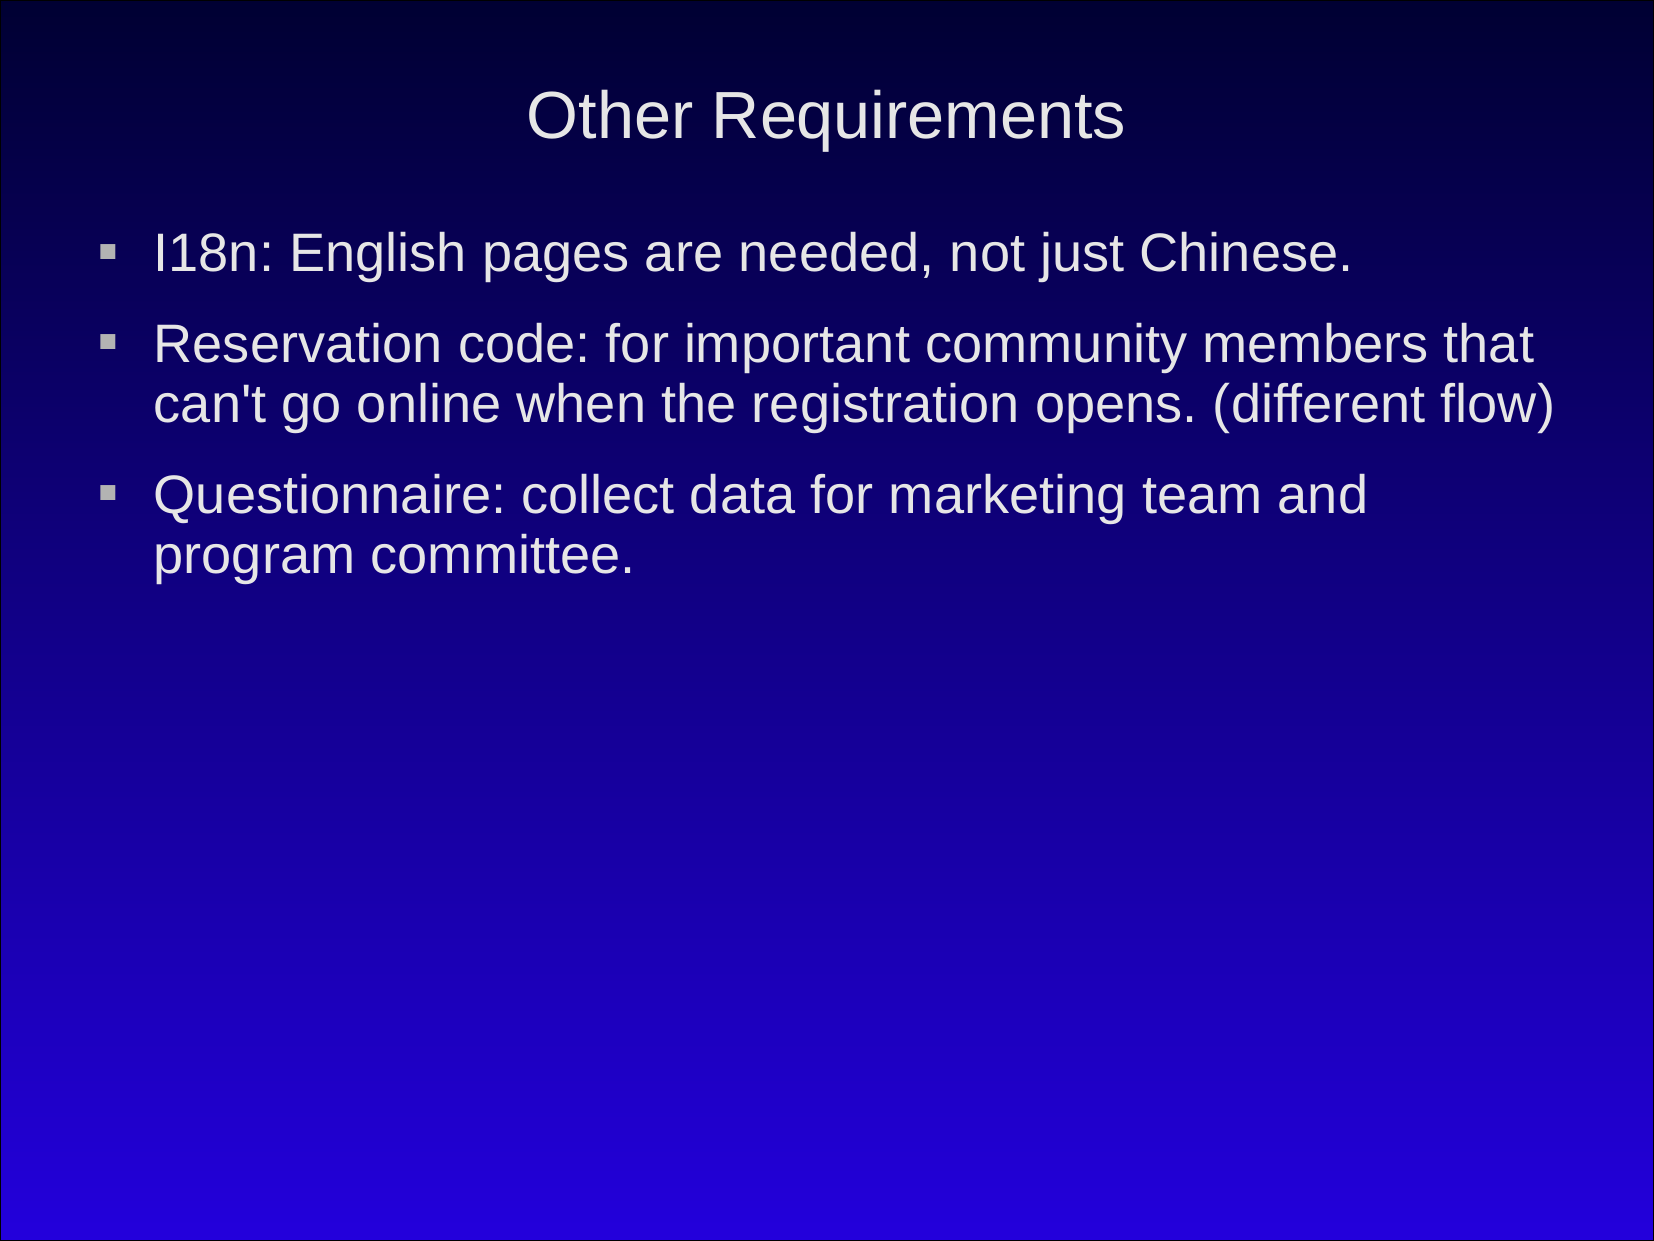

# Other Requirements
I18n: English pages are needed, not just Chinese.
Reservation code: for important community members that can't go online when the registration opens. (different flow)
Questionnaire: collect data for marketing team and program committee.